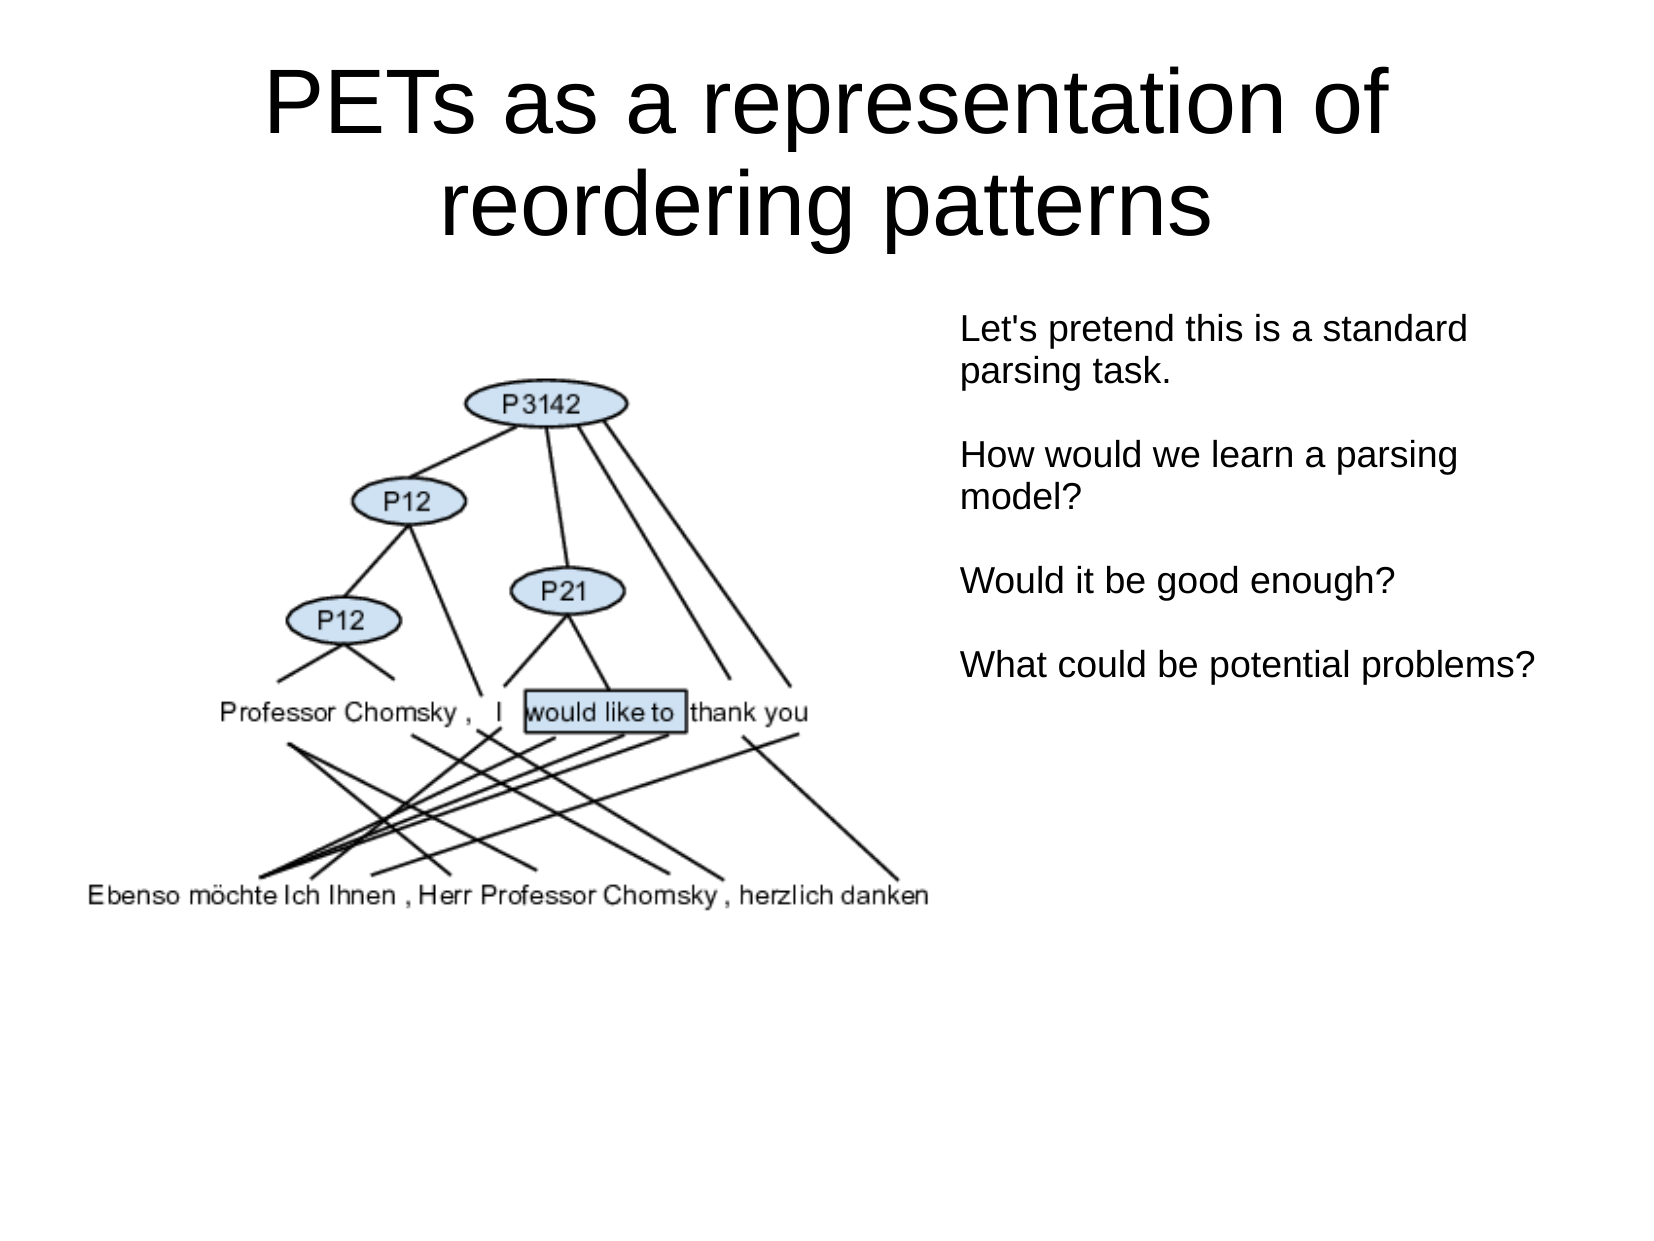

# PETs as a representation of reordering patterns
Let's pretend this is a standard parsing task.
How would we learn a parsing model?
Would it be good enough?
What could be potential problems?